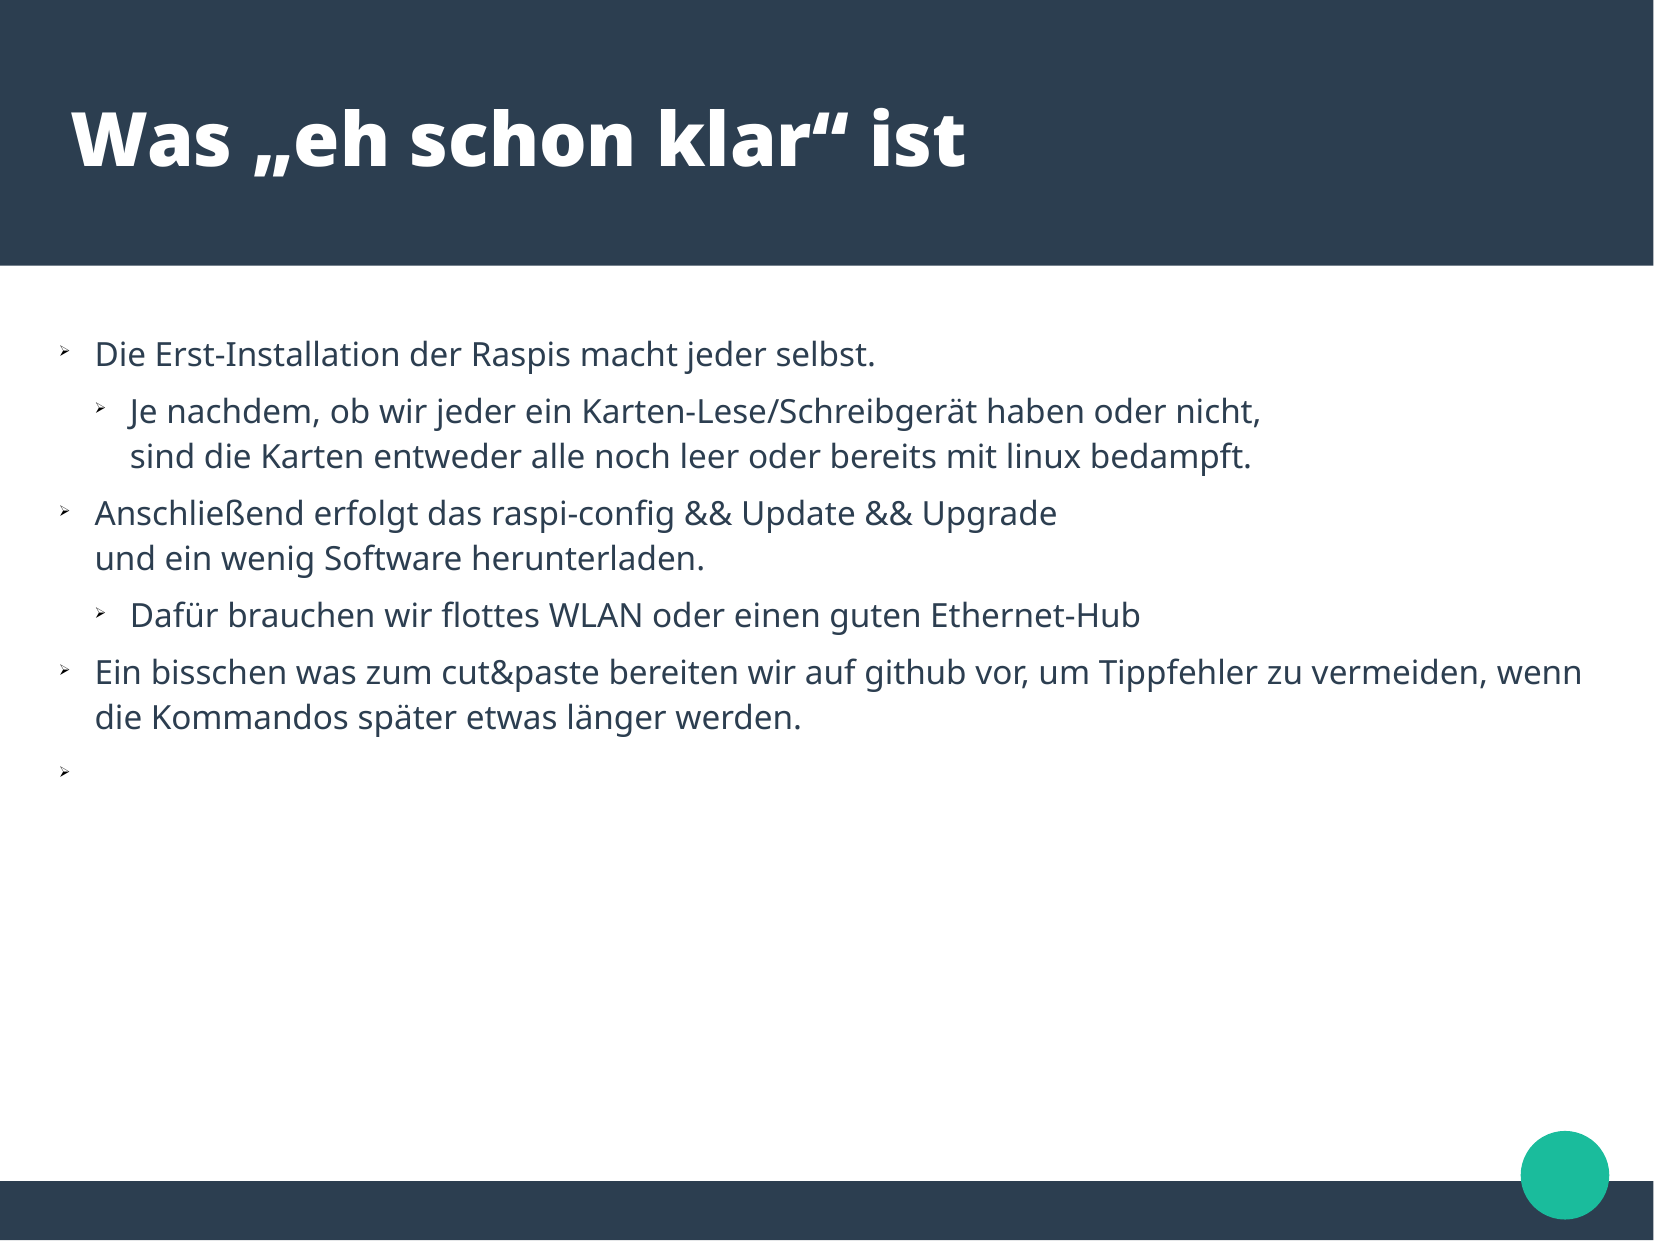

# Was „eh schon klar“ ist
Die Erst-Installation der Raspis macht jeder selbst.
Je nachdem, ob wir jeder ein Karten-Lese/Schreibgerät haben oder nicht,
sind die Karten entweder alle noch leer oder bereits mit linux bedampft.
Anschließend erfolgt das raspi-config && Update && Upgrade
und ein wenig Software herunterladen.
Dafür brauchen wir flottes WLAN oder einen guten Ethernet-Hub
Ein bisschen was zum cut&paste bereiten wir auf github vor, um Tippfehler zu vermeiden, wenn die Kommandos später etwas länger werden.